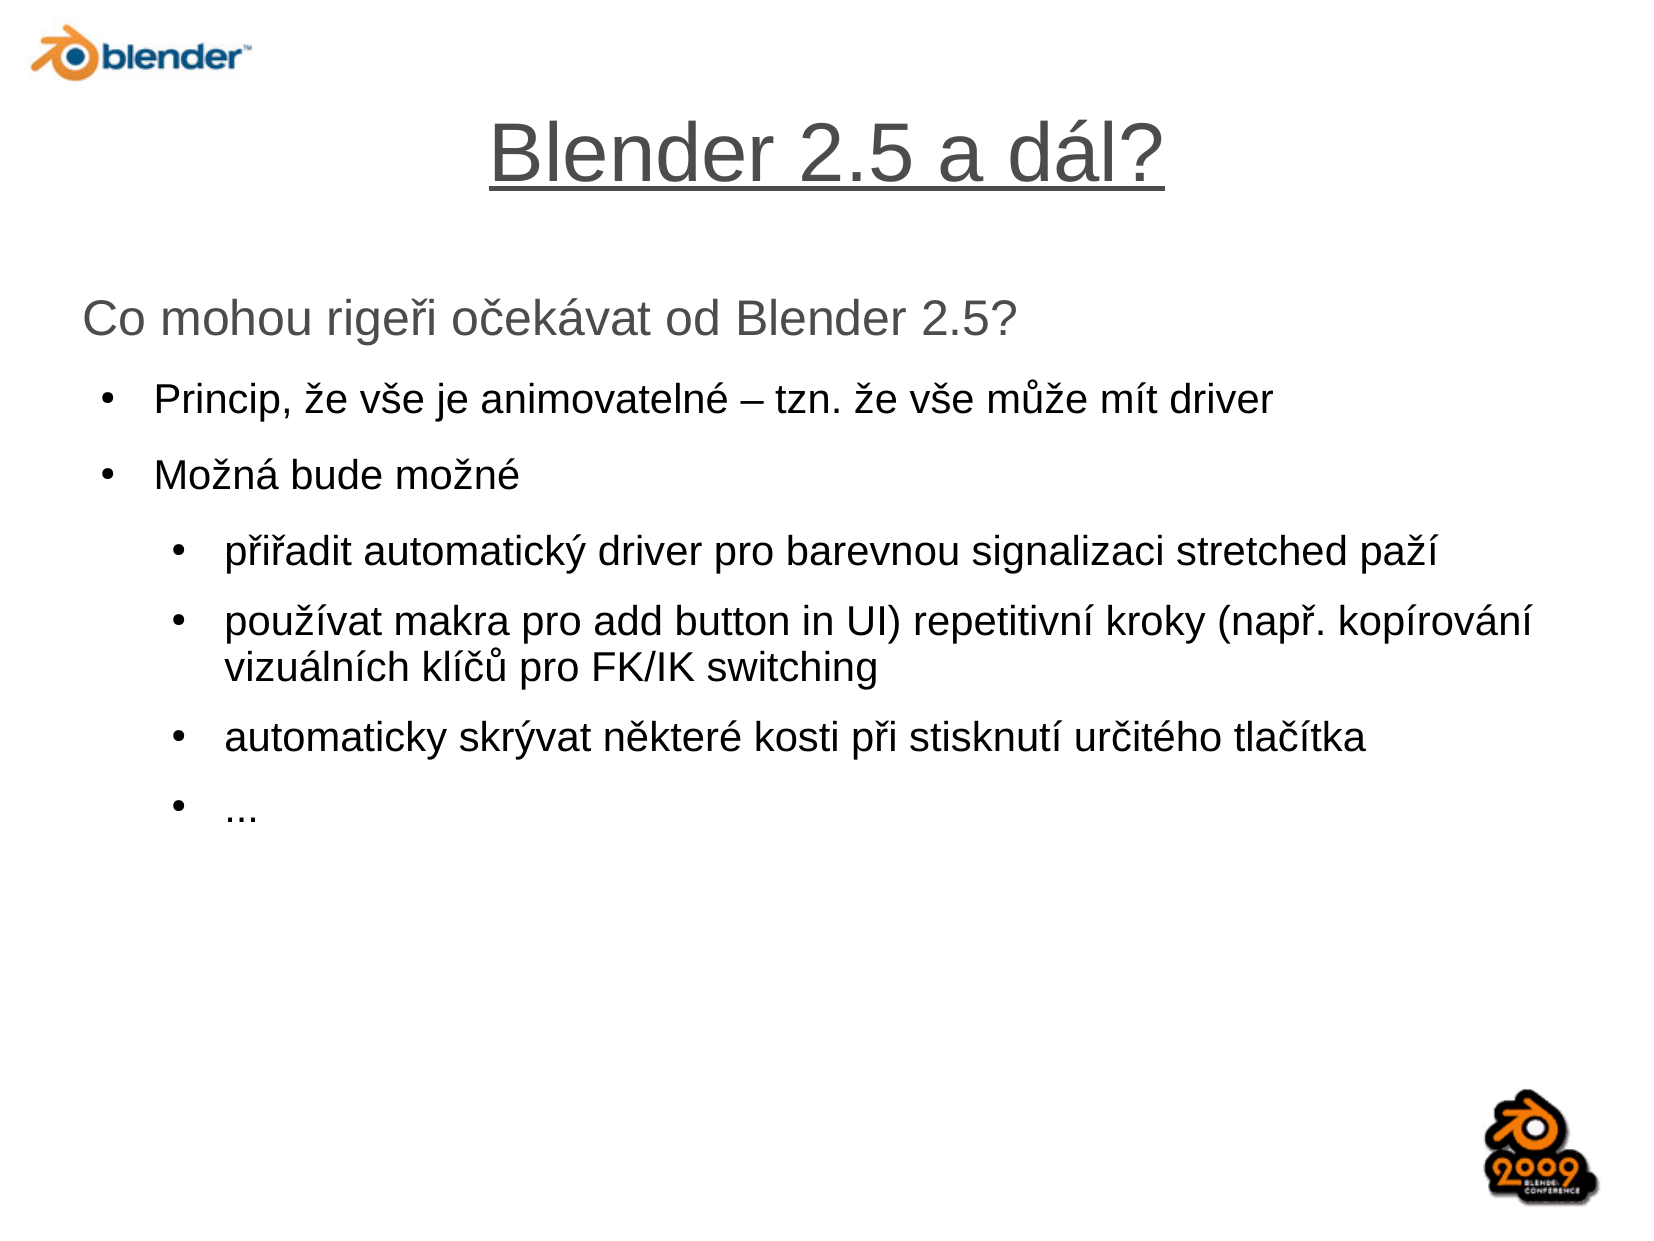

# Blender 2.5 a dál?
Co mohou rigeři očekávat od Blender 2.5?
Princip, že vše je animovatelné – tzn. že vše může mít driver
Možná bude možné
přiřadit automatický driver pro barevnou signalizaci stretched paží
používat makra pro add button in UI) repetitivní kroky (např. kopírování vizuálních klíčů pro FK/IK switching
automaticky skrývat některé kosti při stisknutí určitého tlačítka
...